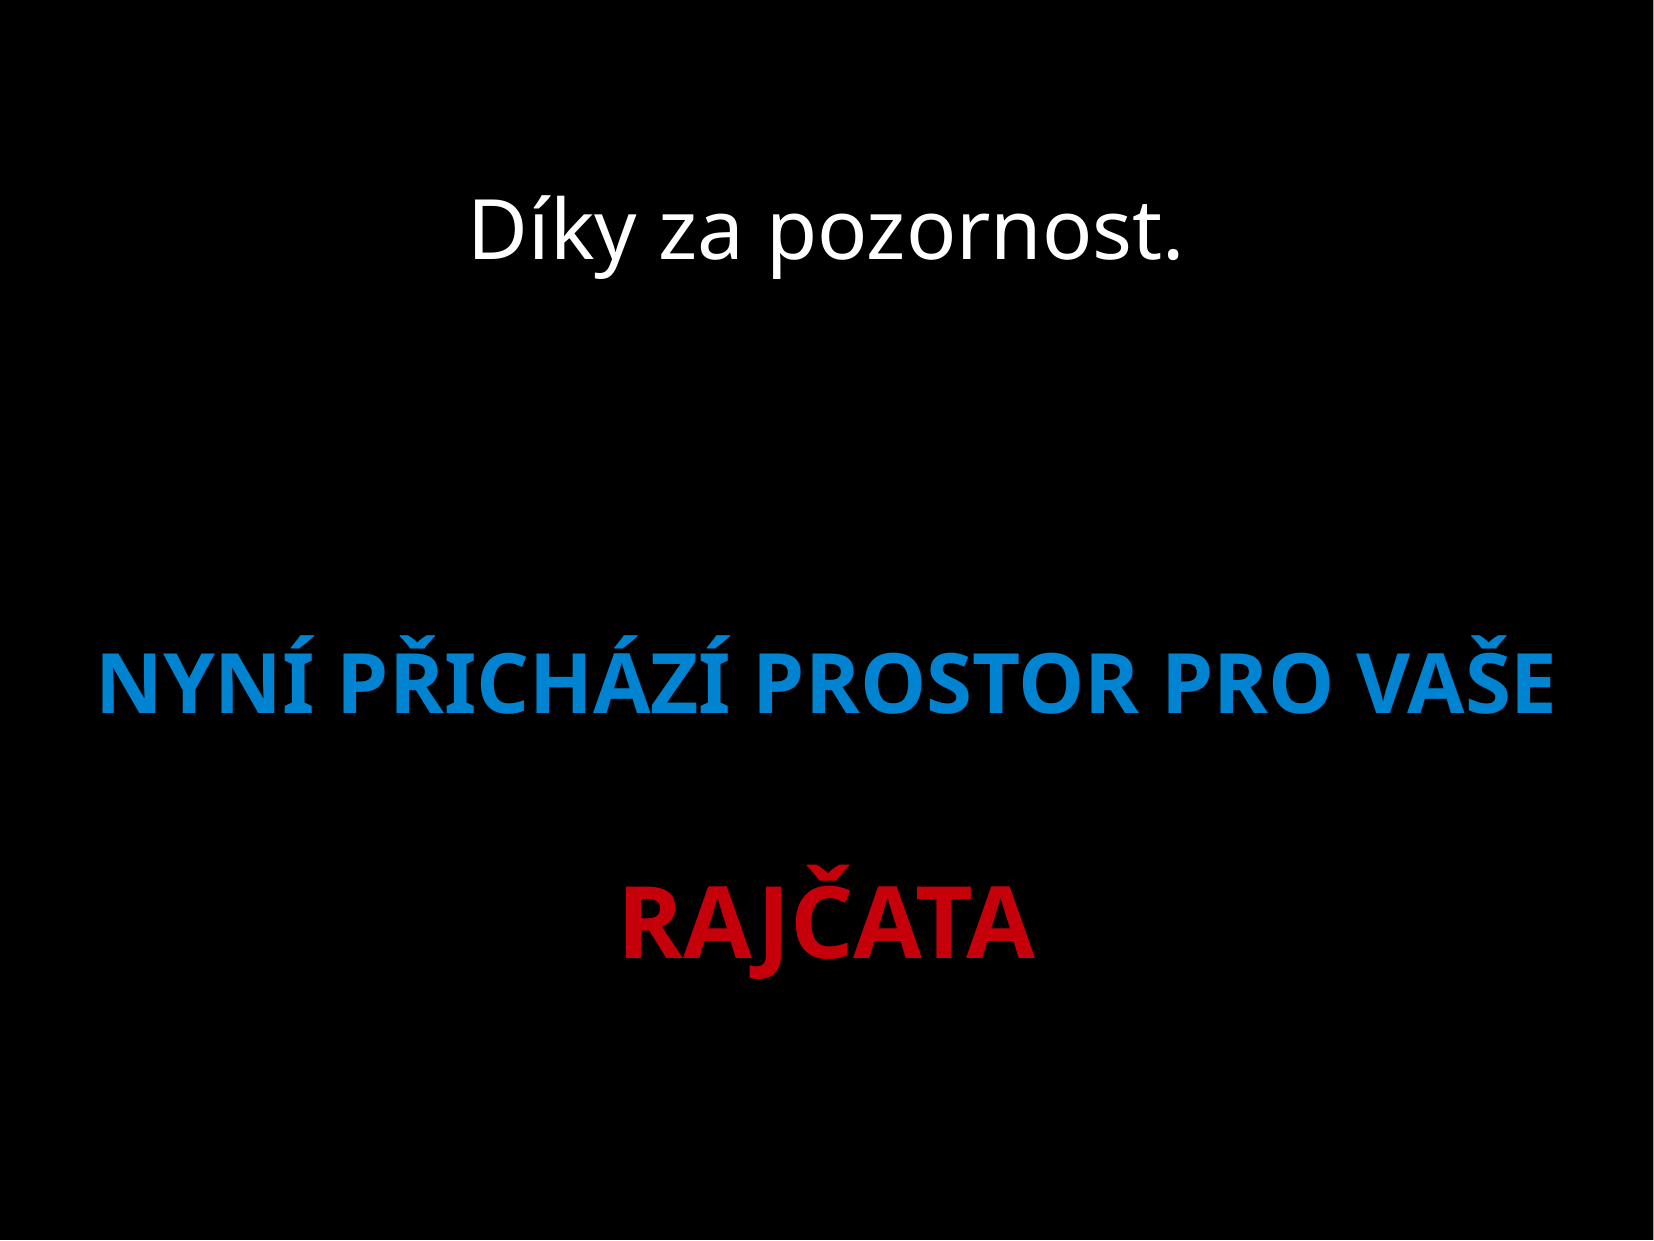

# Díky za pozornost.
NYNÍ PŘICHÁZÍ PROSTOR PRO VAŠE
RAJČATA